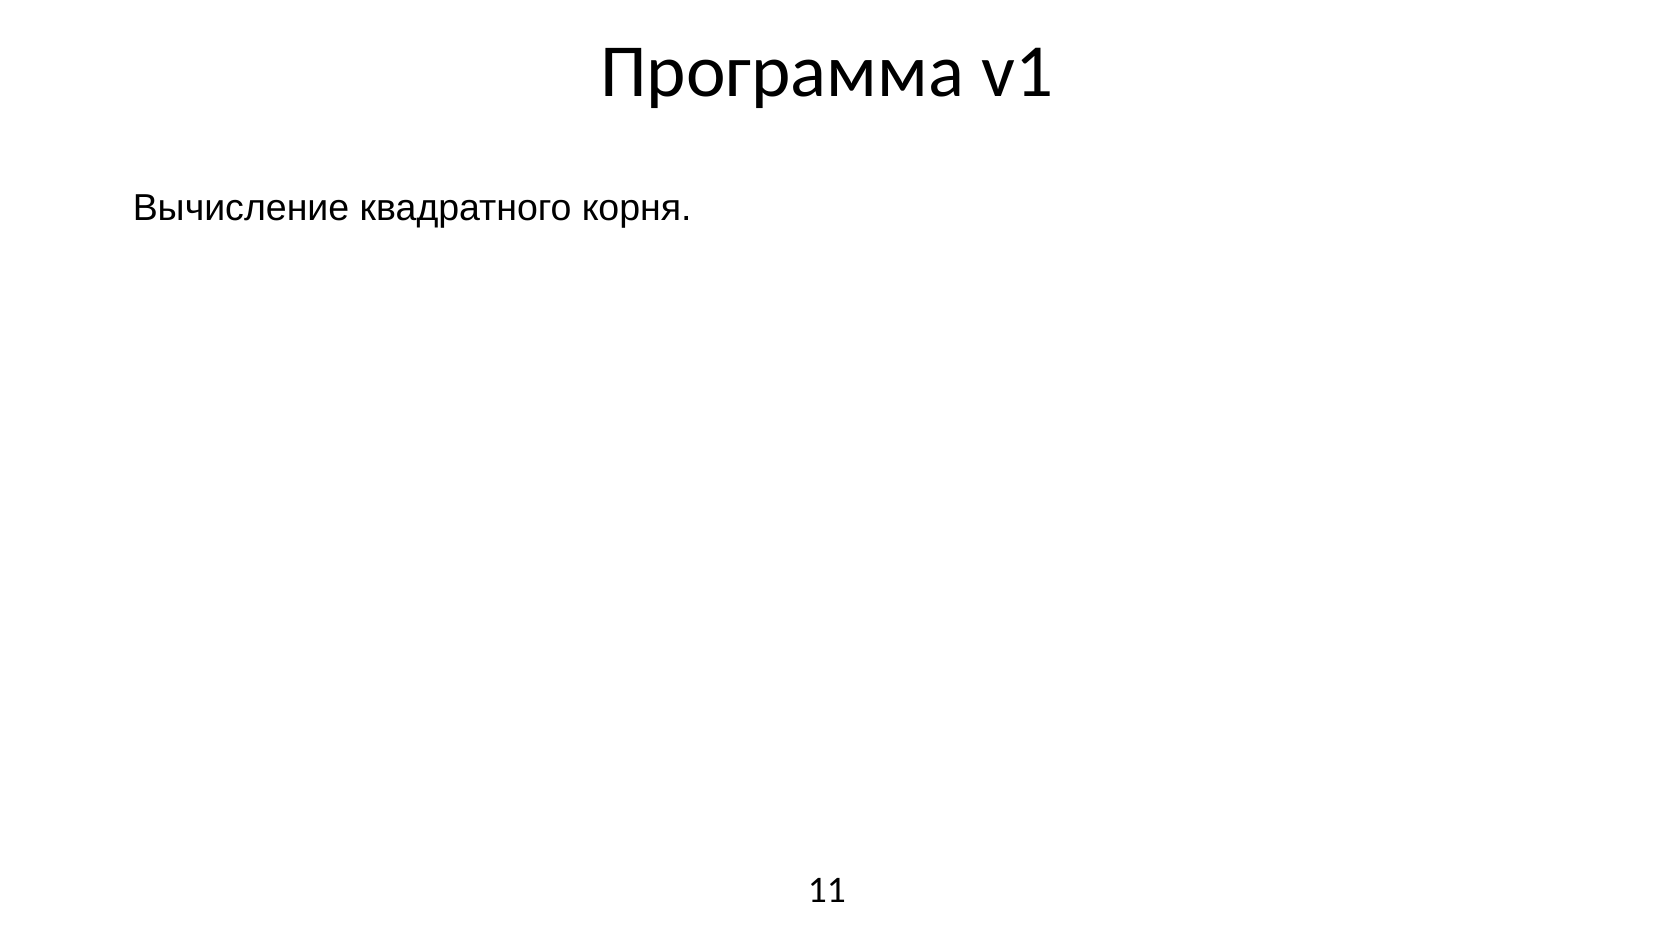

# Программа v1
Вычисление квадратного корня.
11